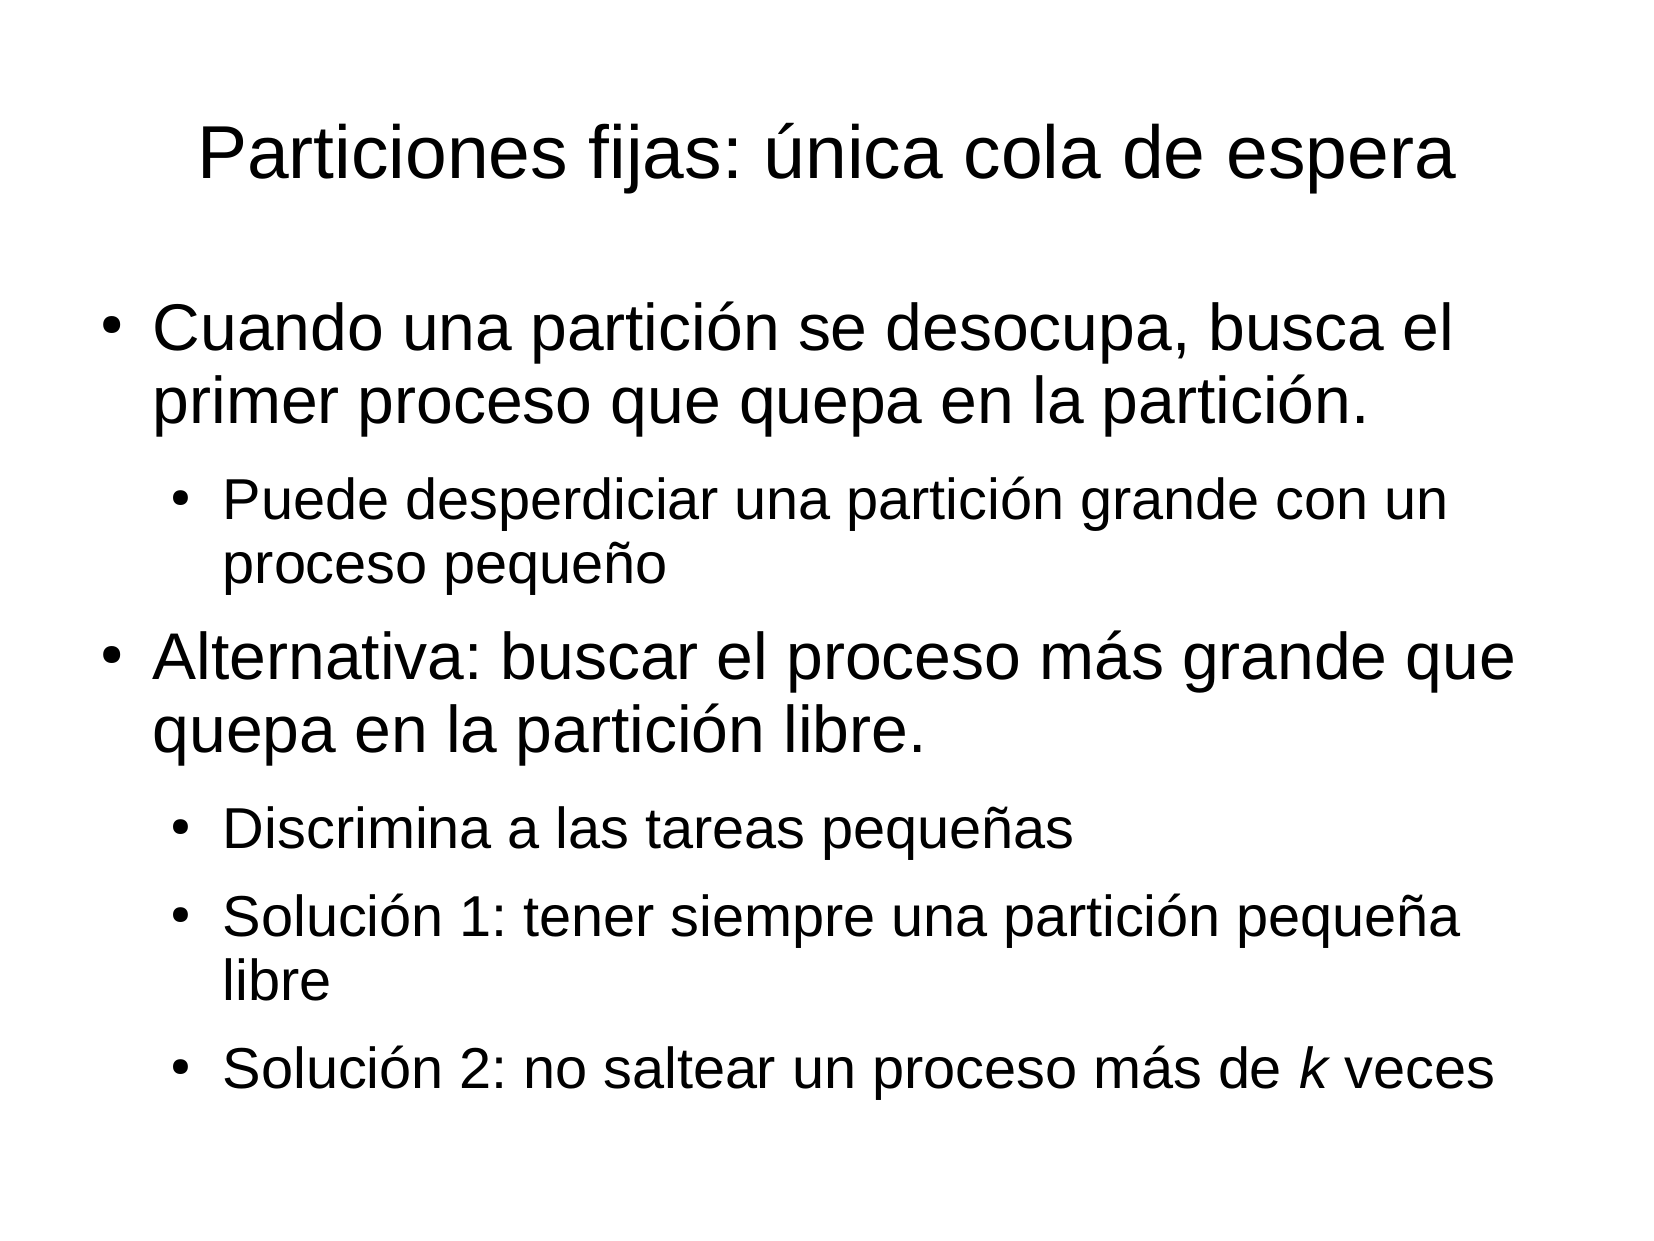

# Particiones fijas: única cola de espera
Cuando una partición se desocupa, busca el primer proceso que quepa en la partición.
Puede desperdiciar una partición grande con un proceso pequeño
Alternativa: buscar el proceso más grande que quepa en la partición libre.
Discrimina a las tareas pequeñas
Solución 1: tener siempre una partición pequeña libre
Solución 2: no saltear un proceso más de k veces